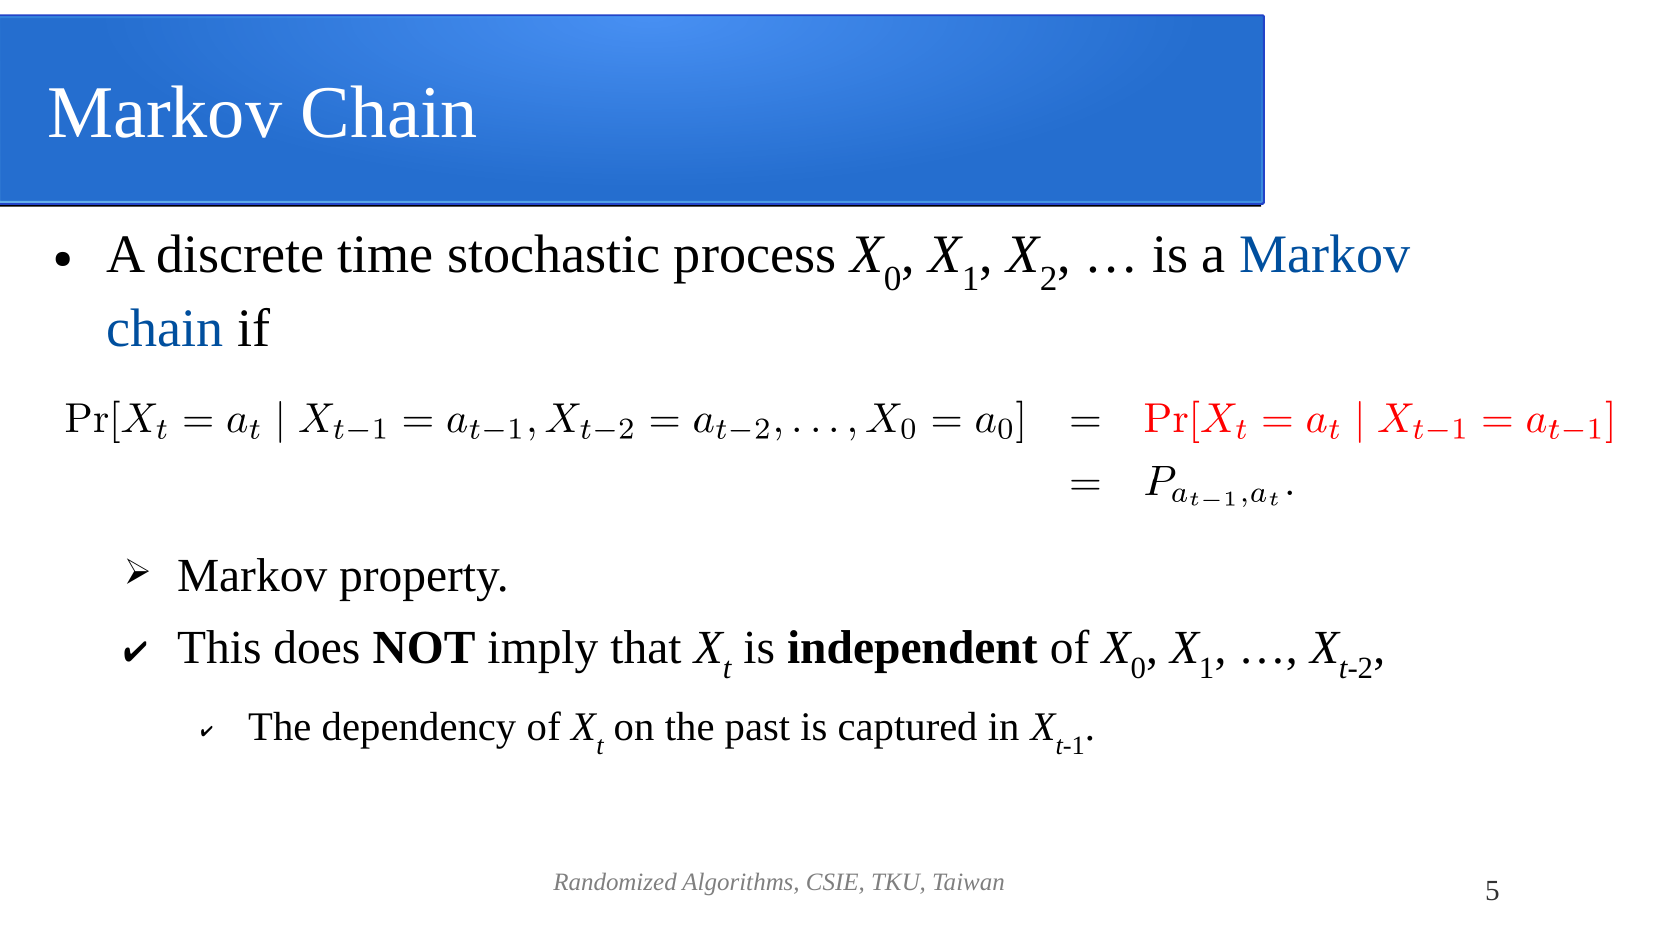

# Markov Chain
A discrete time stochastic process X0, X1, X2, … is a Markov chain if
Markov property.
This does NOT imply that Xt is independent of X0, X1, …, Xt-2,
The dependency of Xt on the past is captured in Xt-1.
Randomized Algorithms, CSIE, TKU, Taiwan
5